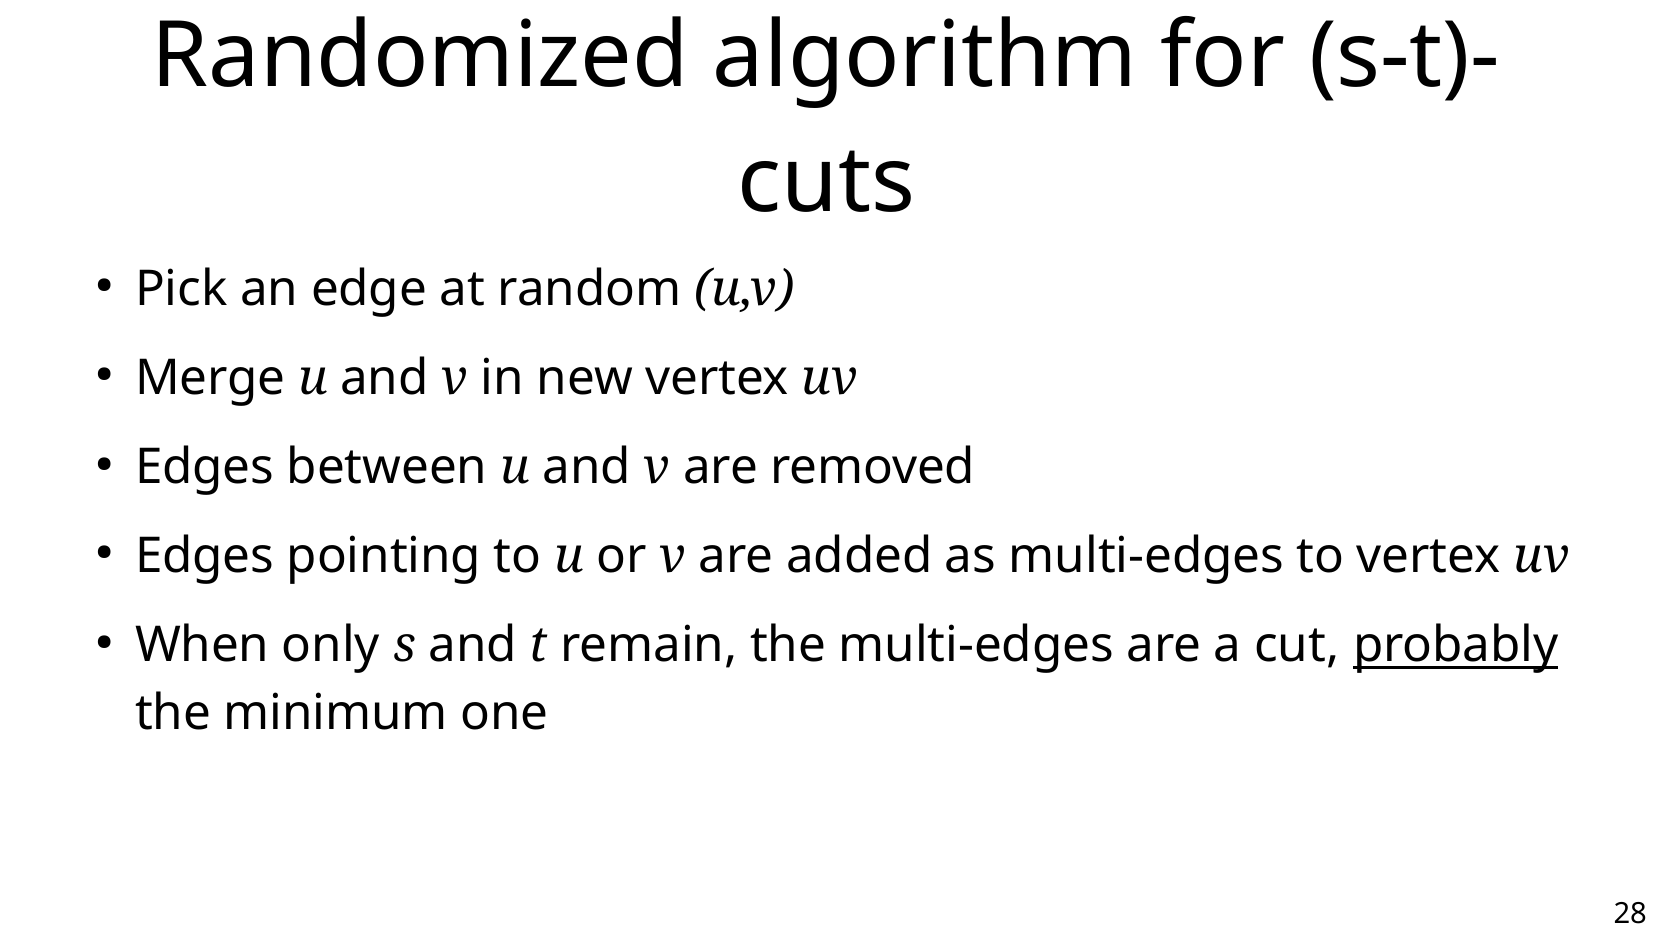

# Randomized algorithm for (s-t)-cuts
Pick an edge at random (u,v)
Merge u and v in new vertex uv
Edges between u and v are removed
Edges pointing to u or v are added as multi-edges to vertex uv
When only s and t remain, the multi-edges are a cut, probably the minimum one
28